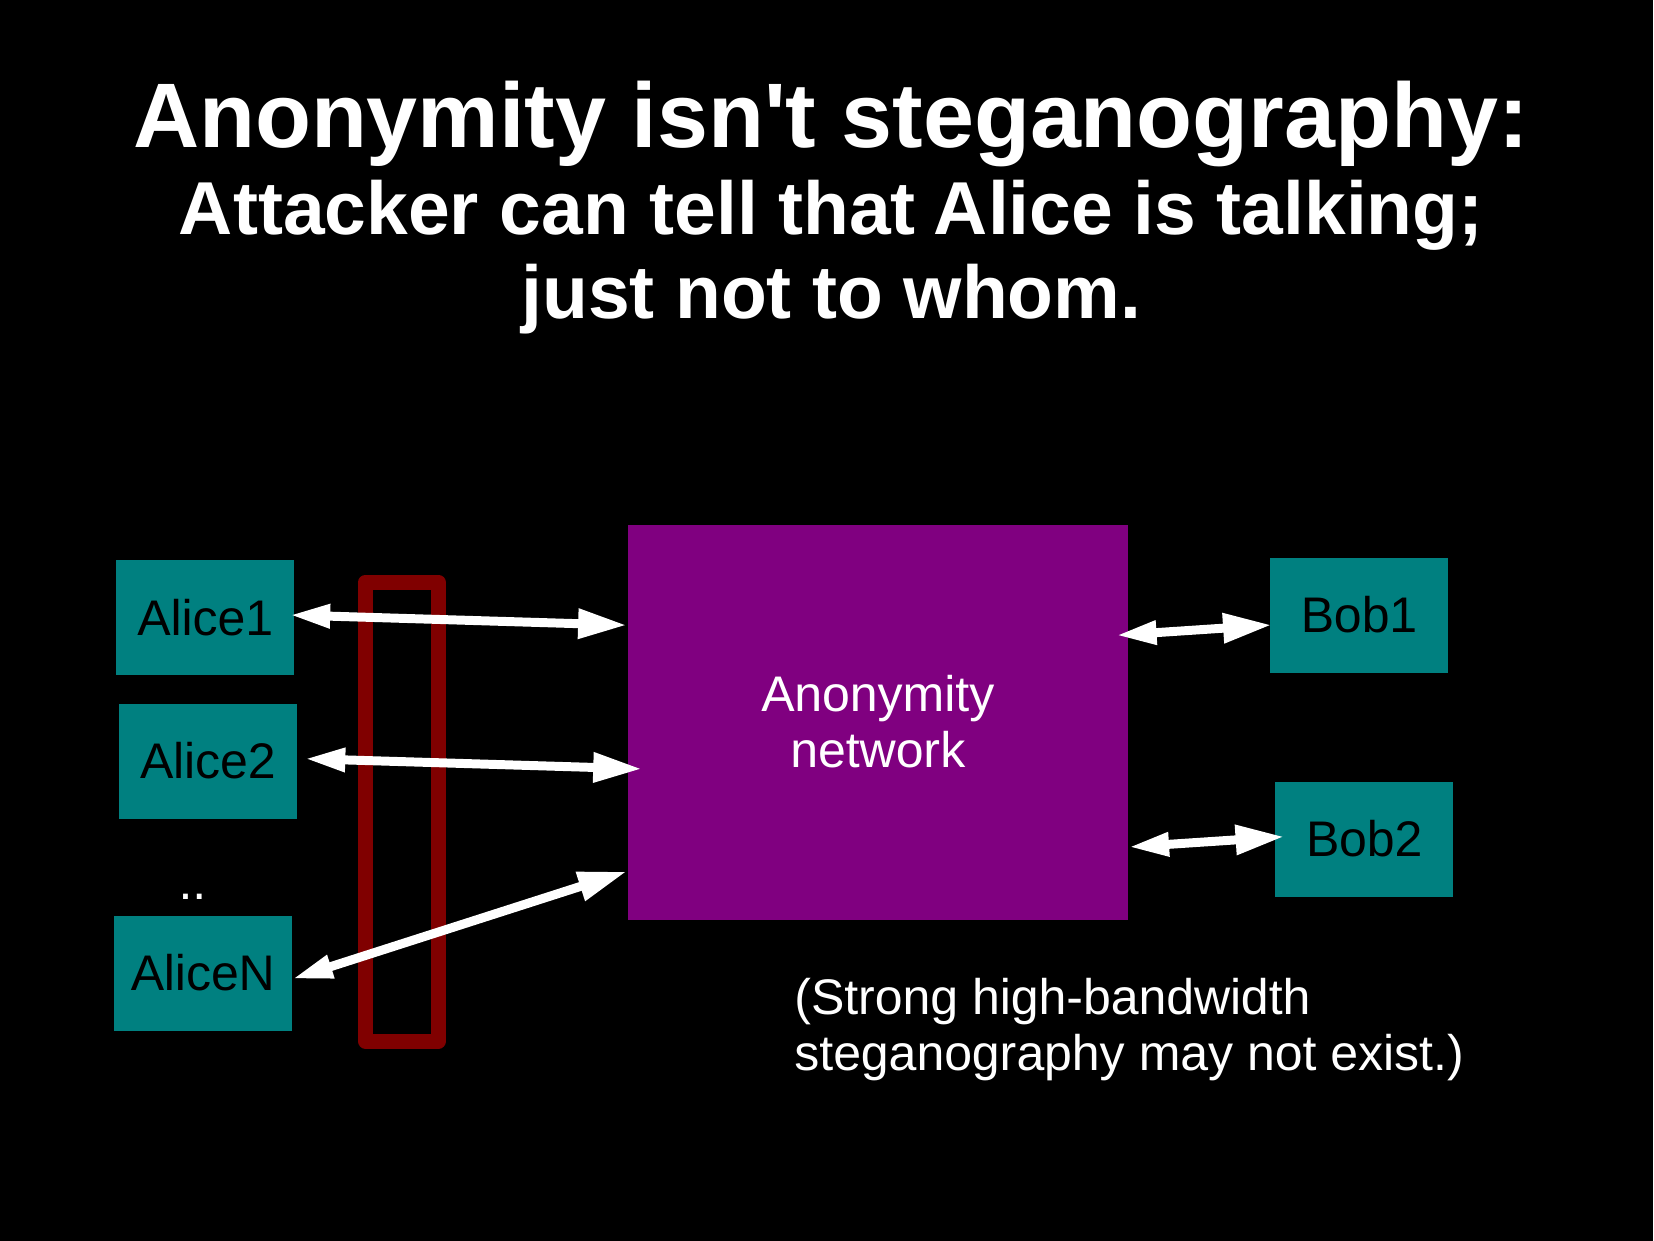

# Anonymity isn't steganography: Attacker can tell that Alice is talking; just not to whom.
Anonymity
network
Bob1
Alice1
Alice2
Bob2
...
AliceN
(Strong high-bandwidth
steganography may not exist.)